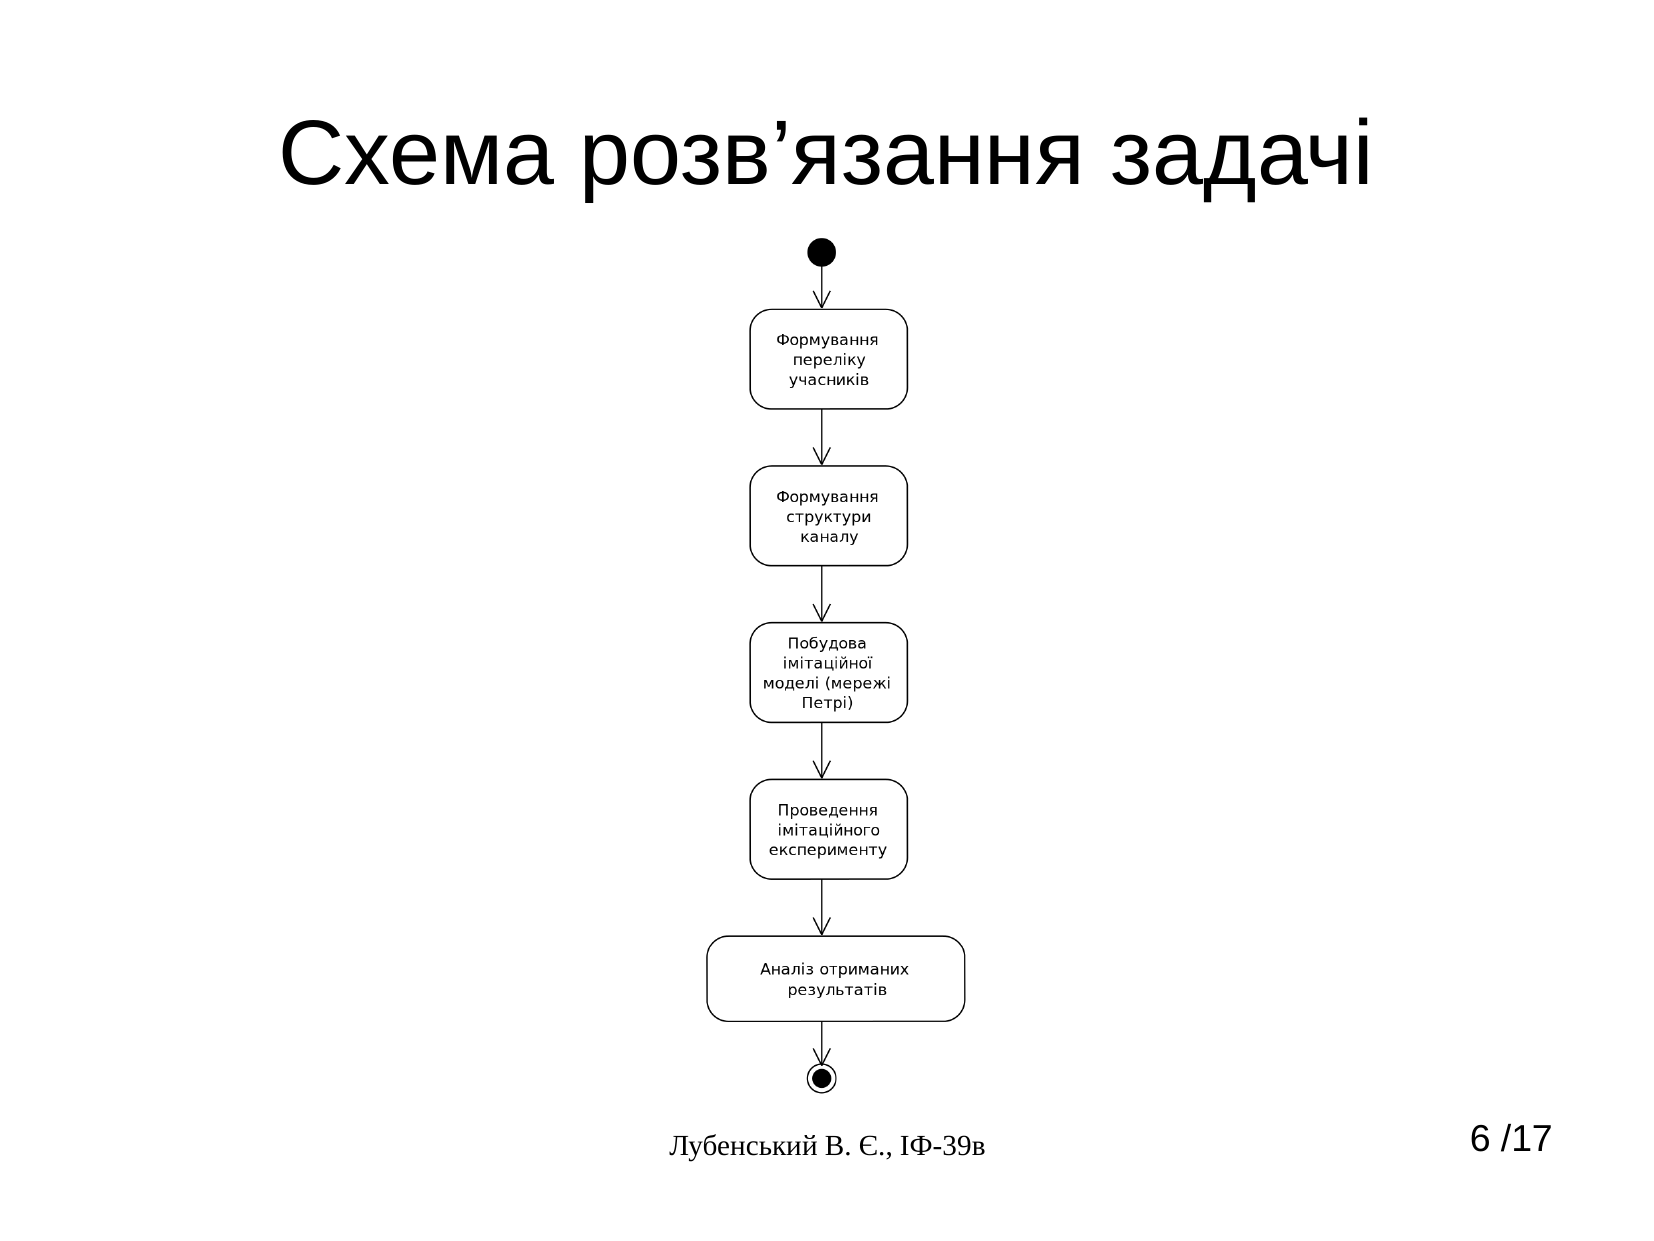

# Схема розв’язання задачі
17
Лубенський В. Є., ІФ-39в